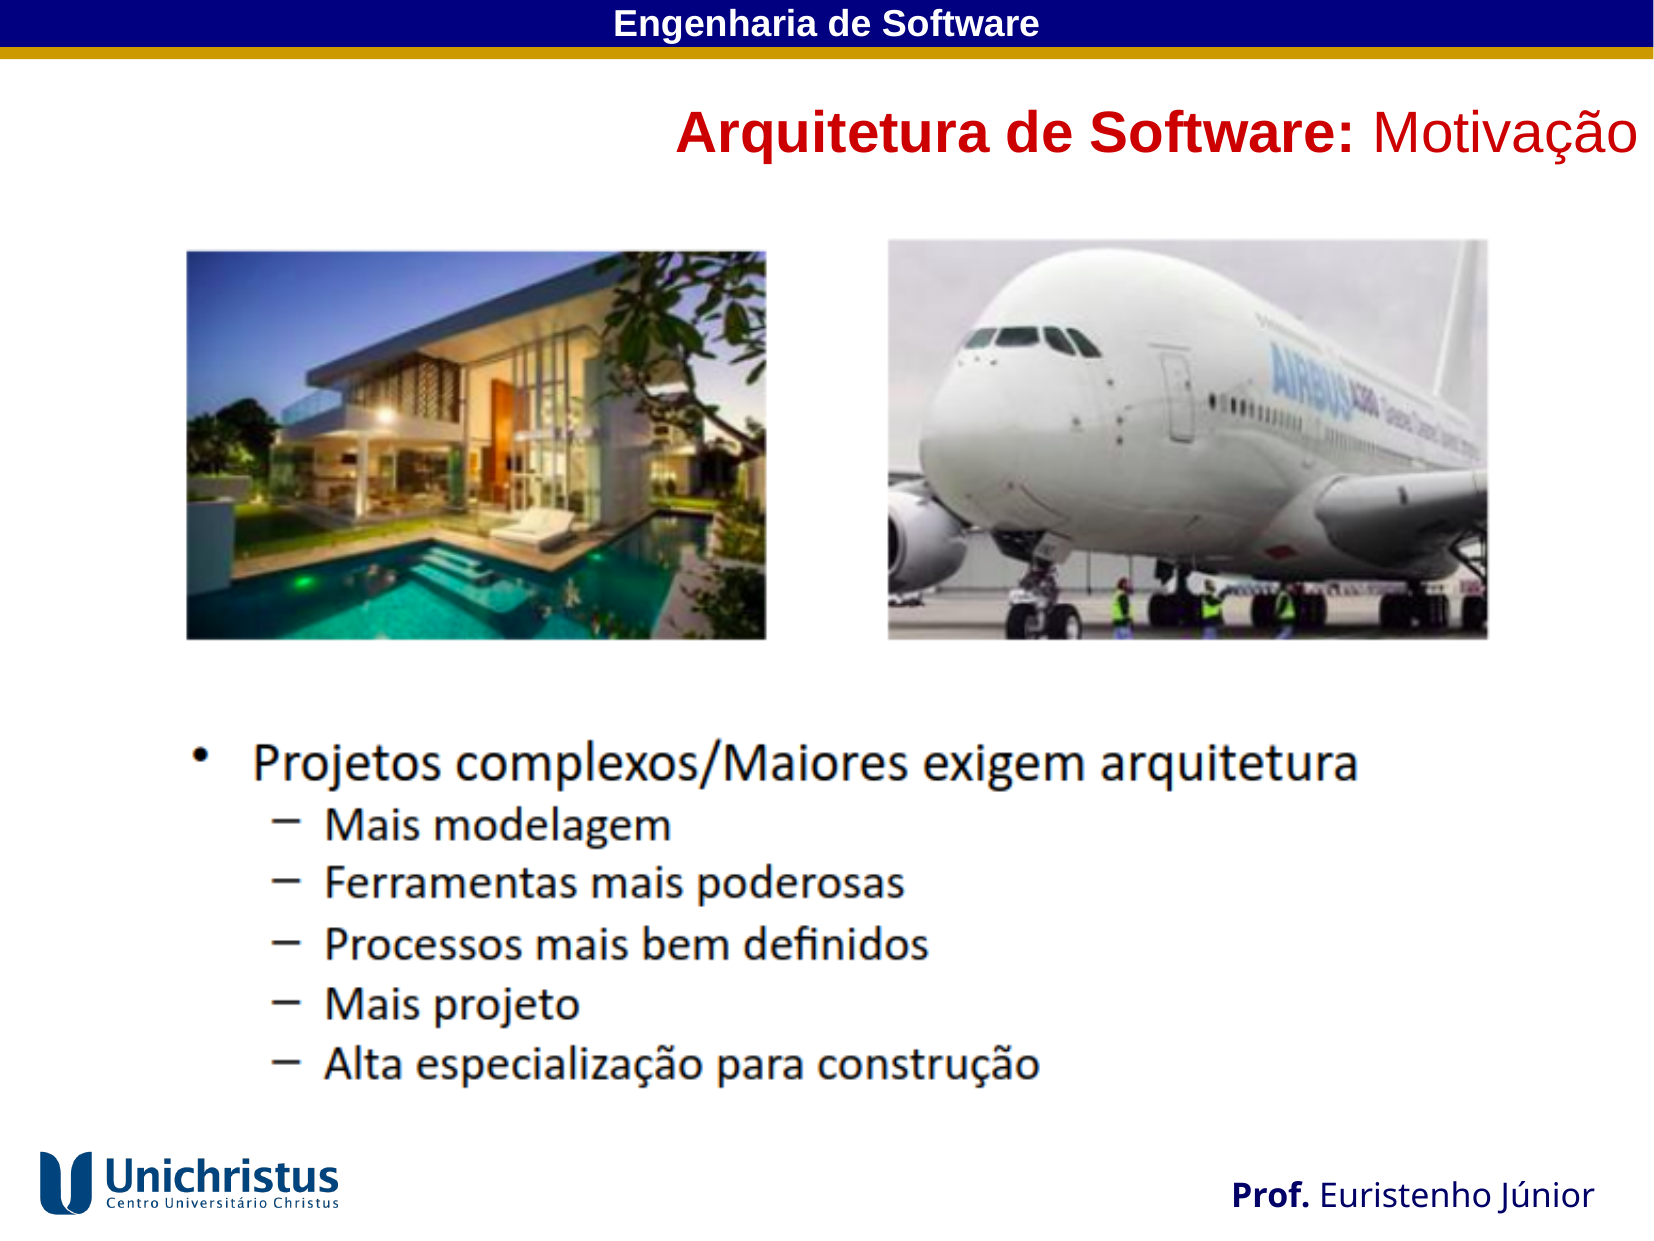

Engenharia de Software
Arquitetura de Software: Motivação
Prof. Euristenho Júnior